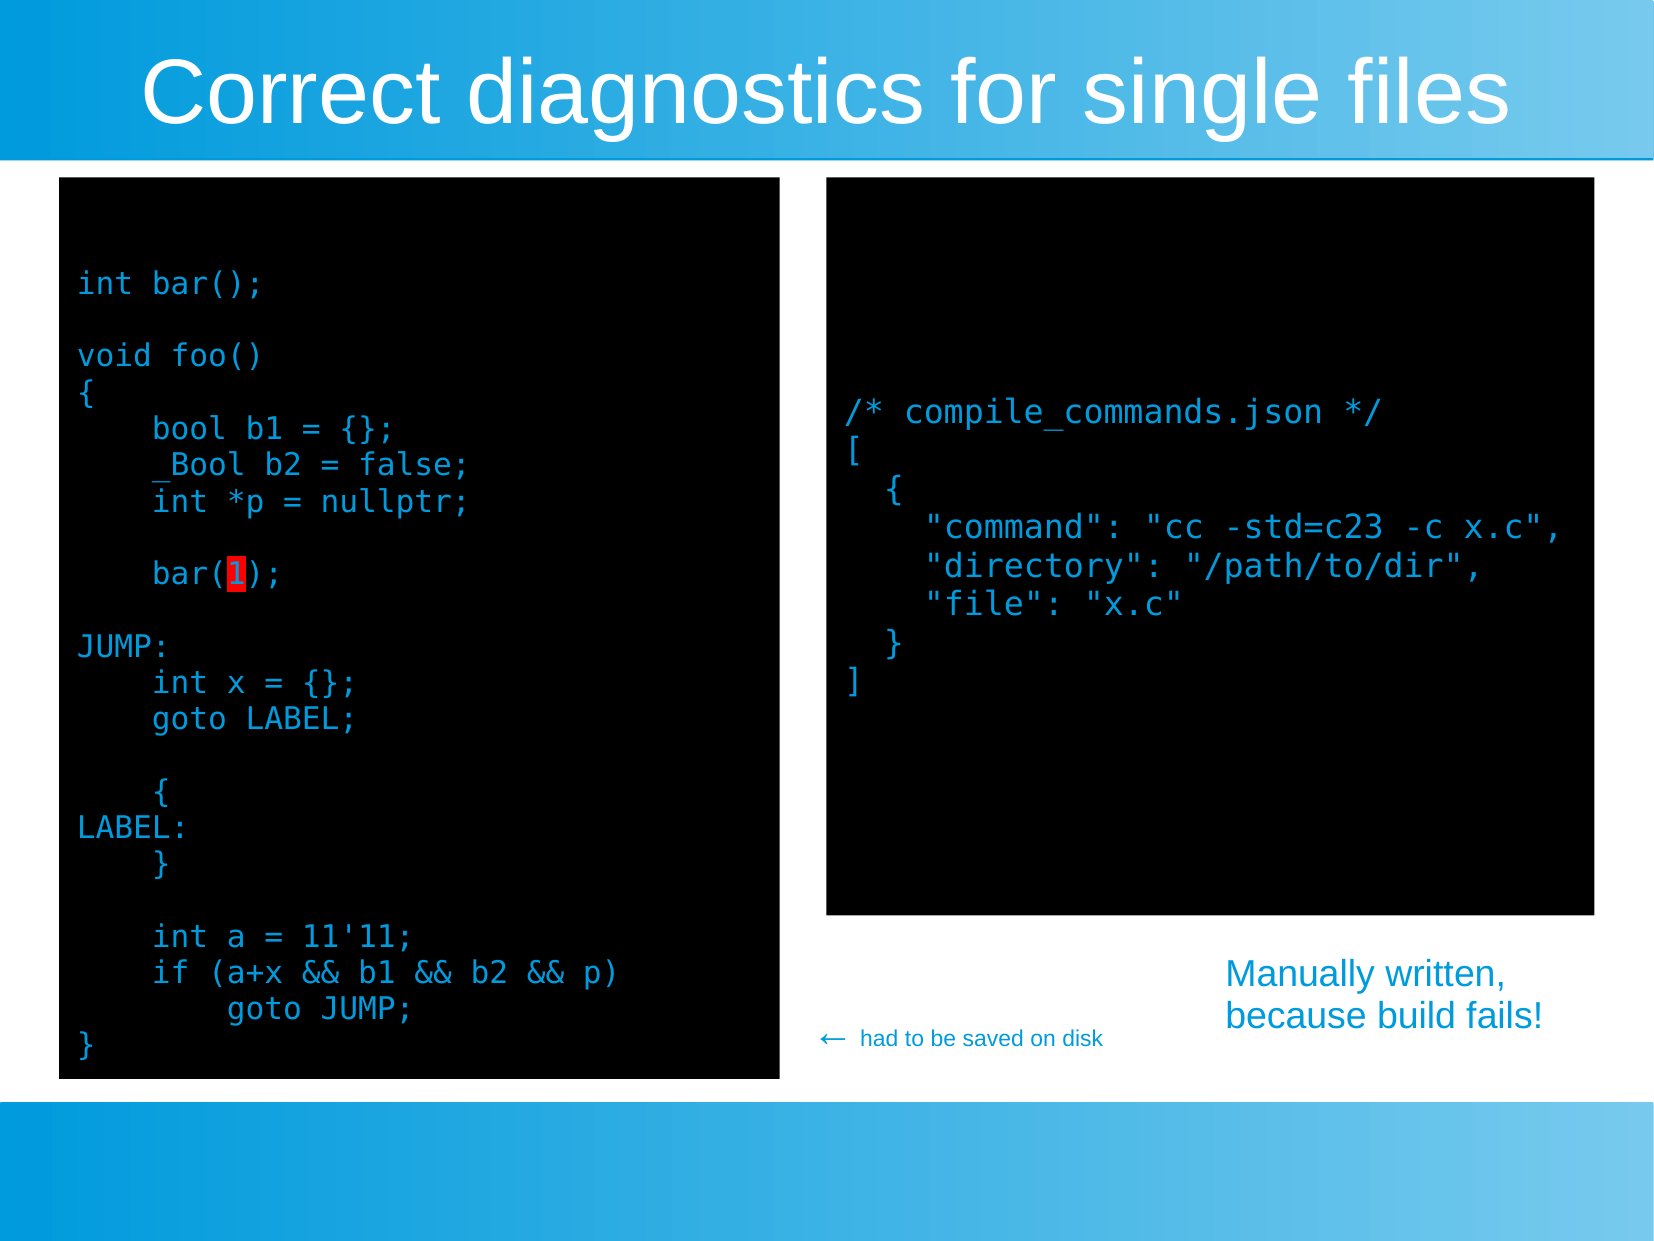

# Correct diagnostics for single files
int bar();
void foo()
{
 bool b1 = {};
 _Bool b2 = false;
 int *p = nullptr;
 bar(1);
JUMP:
 int x = {};
 goto LABEL;
 {
LABEL:
 }
 int a = 11'11;
 if (a+x && b1 && b2 && p)
 goto JUMP;
}
/* compile_commands.json */
[
 {
 "command": "cc -std=c23 -c x.c",
 "directory": "/path/to/dir",
 "file": "x.c"
 }
]
Manually written, because build fails!
← had to be saved on disk